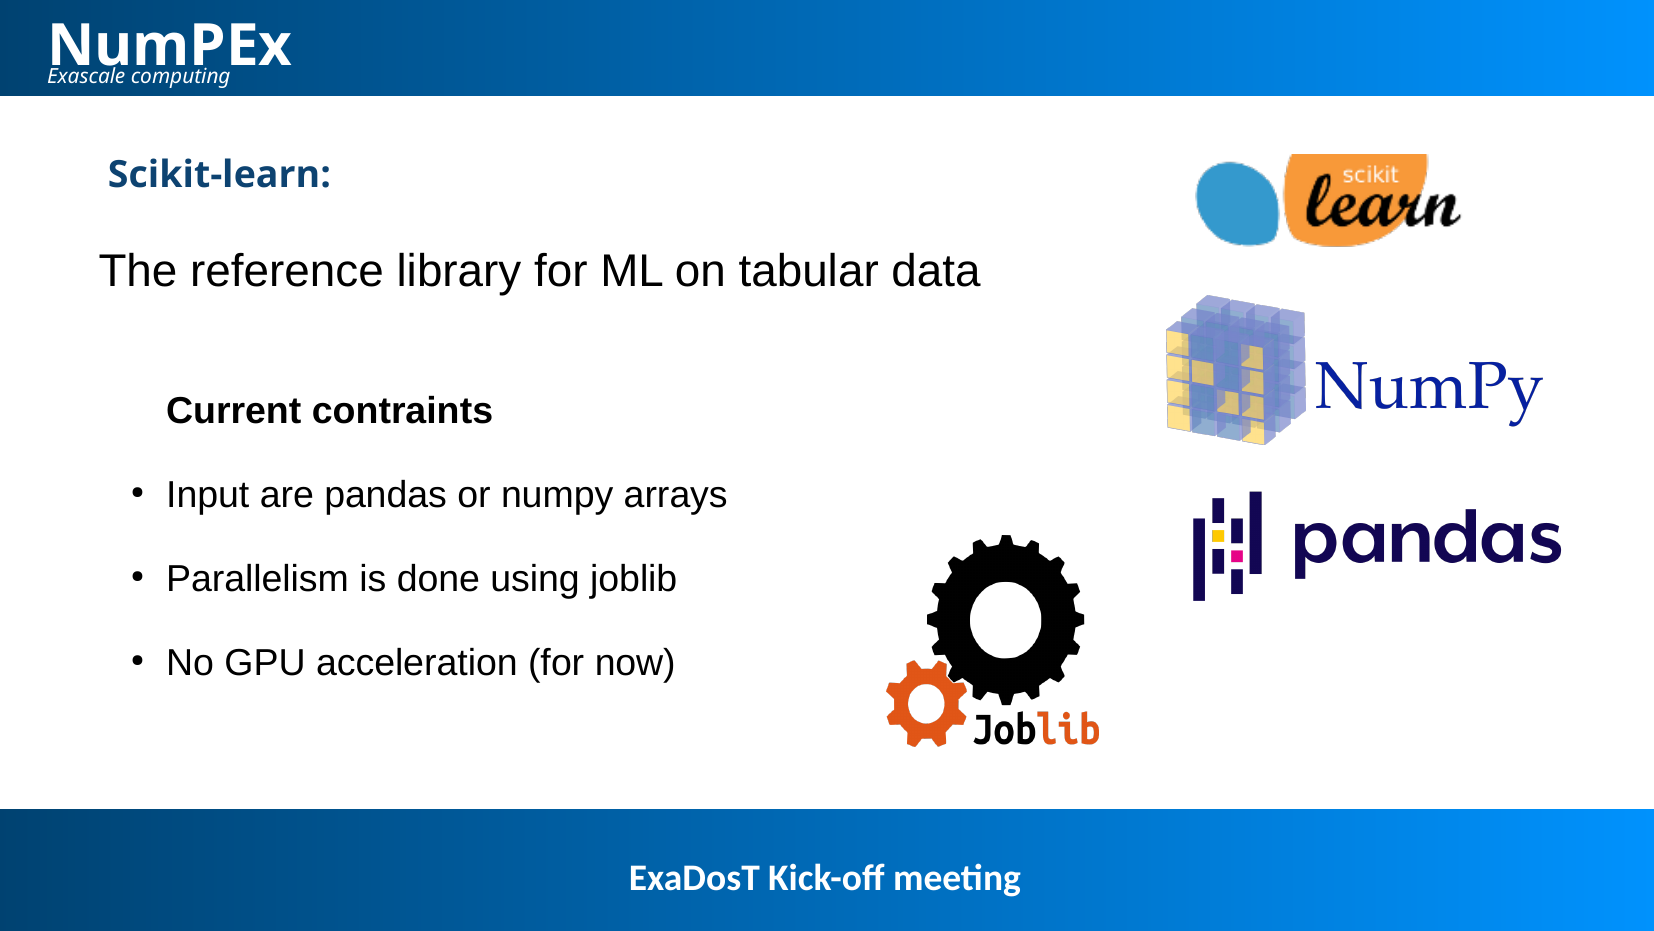

NumPExx
Exascale computing
Scikit-learn:
The reference library for ML on tabular data
Current contraints
Input are pandas or numpy arrays
Parallelism is done using joblib
No GPU acceleration (for now)
ExaDosT Kick-off meeting